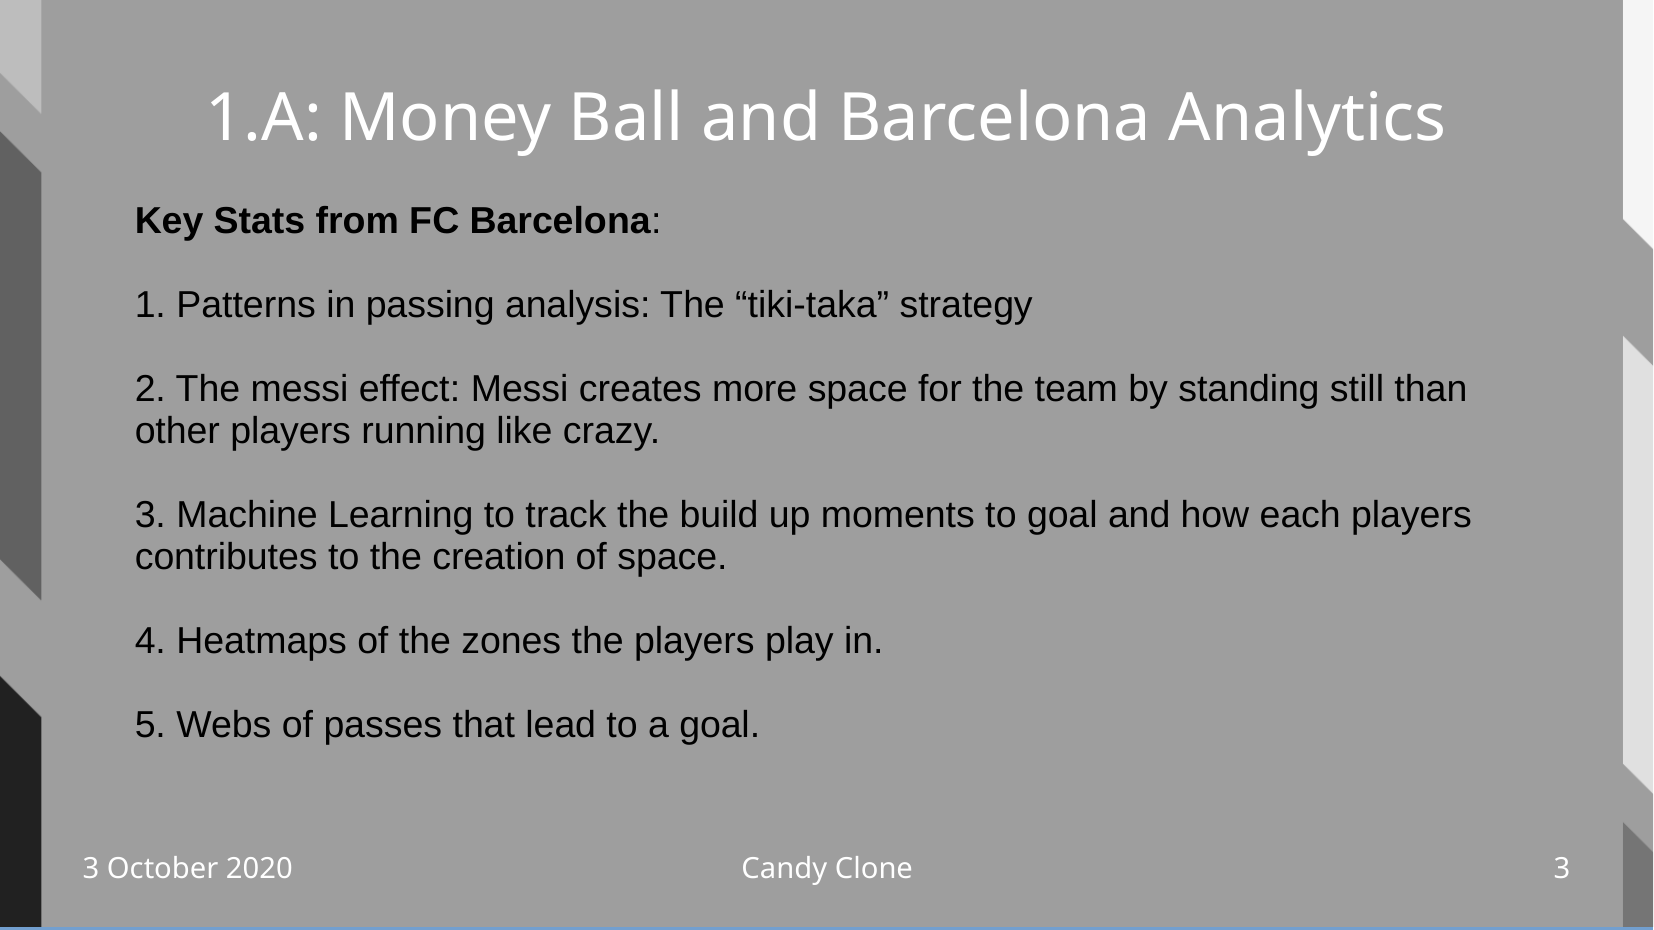

# 1.A: Money Ball and Barcelona Analytics
Key Stats from FC Barcelona:
1. Patterns in passing analysis: The “tiki-taka” strategy
2. The messi effect: Messi creates more space for the team by standing still than other players running like crazy.
3. Machine Learning to track the build up moments to goal and how each players contributes to the creation of space.
4. Heatmaps of the zones the players play in.
5. Webs of passes that lead to a goal.
3 October 2020
Candy Clone
3